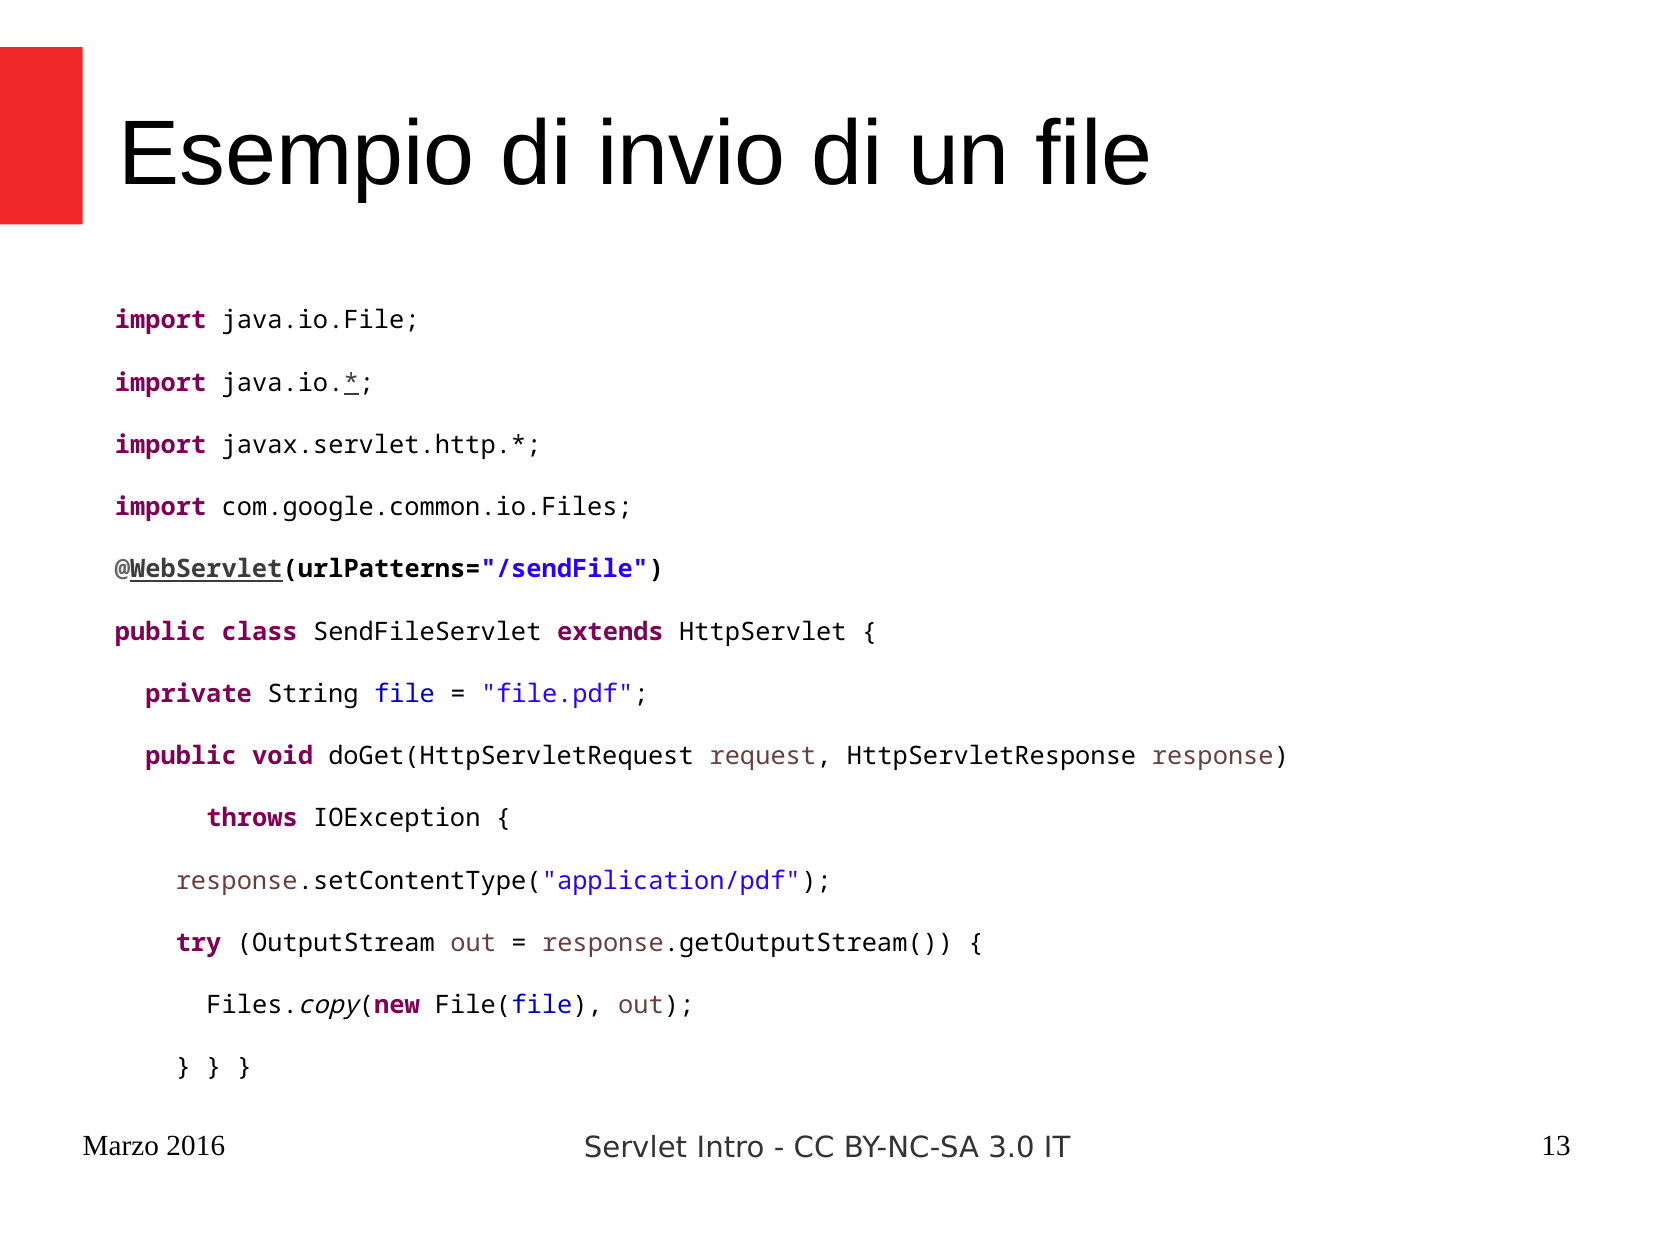

# Esempio di invio di un file
import java.io.File;
import java.io.*;
import javax.servlet.http.*;
import com.google.common.io.Files;
@WebServlet(urlPatterns="/sendFile")
public class SendFileServlet extends HttpServlet {
 private String file = "file.pdf";
 public void doGet(HttpServletRequest request, HttpServletResponse response)
 throws IOException {
 response.setContentType("application/pdf");
 try (OutputStream out = response.getOutputStream()) {
 Files.copy(new File(file), out);
 } } }
Your Date Here
Your Footer Here
13